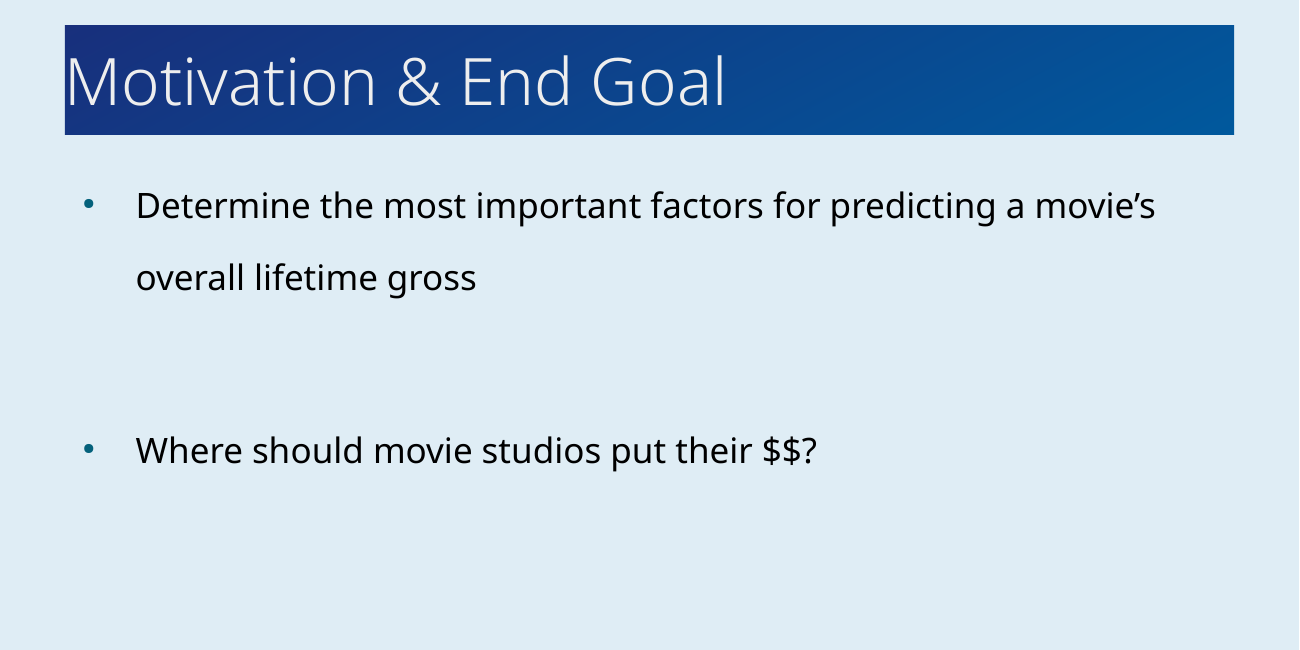

# Motivation & End Goal
Determine the most important factors for predicting a movie’s overall lifetime gross
Where should movie studios put their $$?